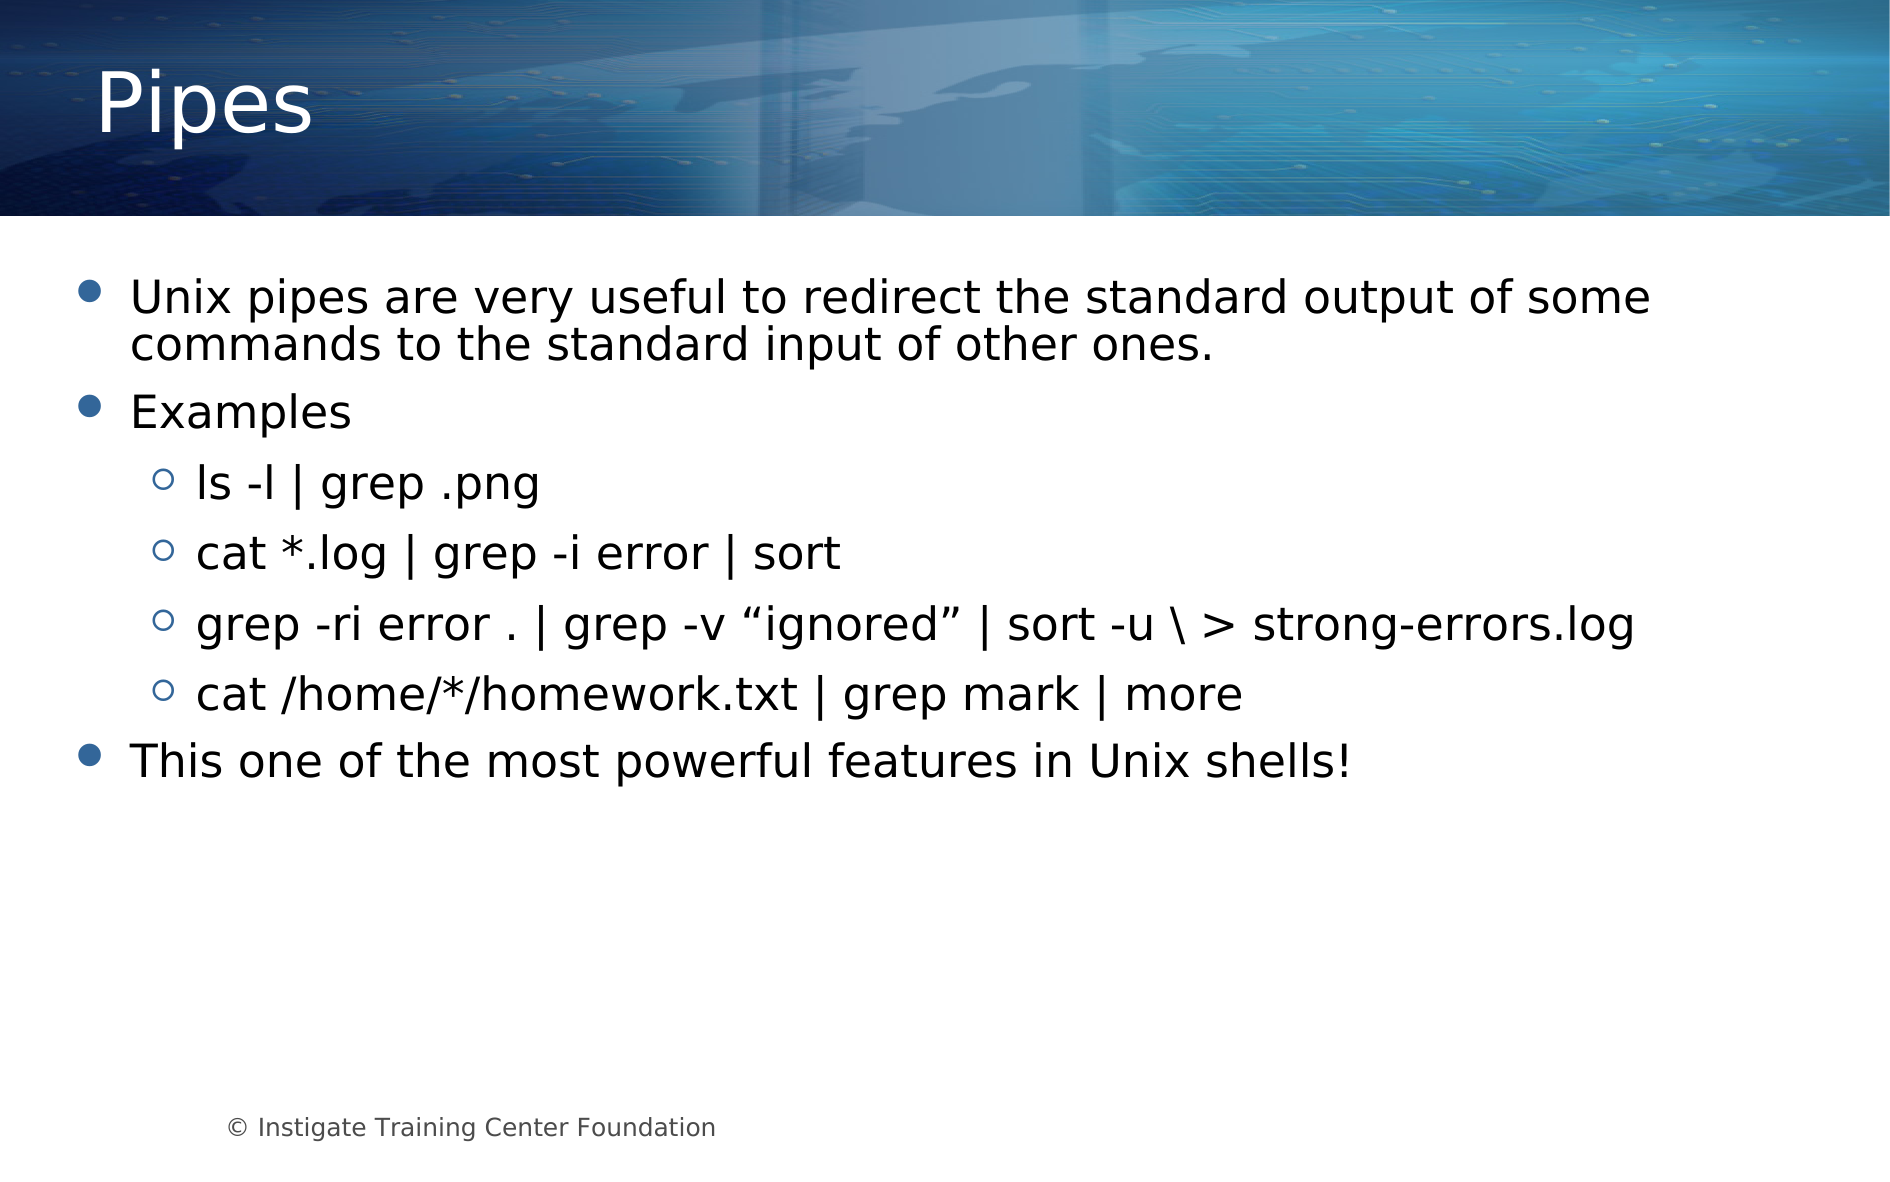

# Pipes
Unix pipes are very useful to redirect the standard output of some commands to the standard input of other ones.
Examples
ls -l | grep .png
cat *.log | grep -i error | sort
grep -ri error . | grep -v “ignored” | sort -u \ > strong-errors.log
cat /home/*/homework.txt | grep mark | more
This one of the most powerful features in Unix shells!